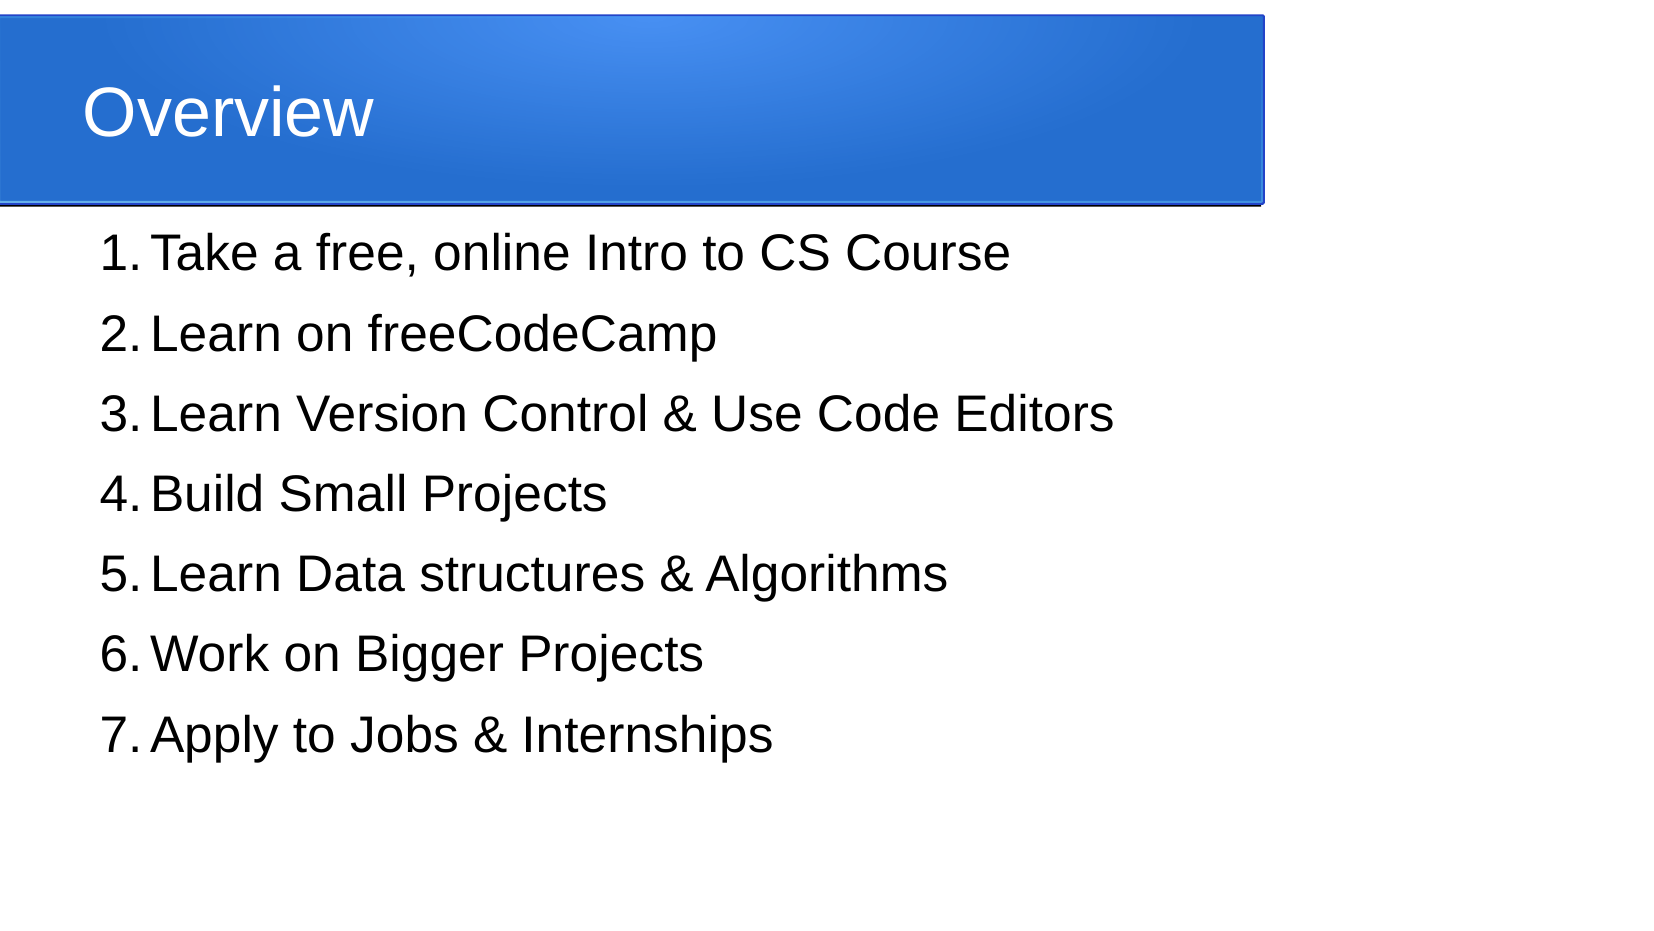

# Overview
Take a free, online Intro to CS Course
Learn on freeCodeCamp
Learn Version Control & Use Code Editors
Build Small Projects
Learn Data structures & Algorithms
Work on Bigger Projects
Apply to Jobs & Internships